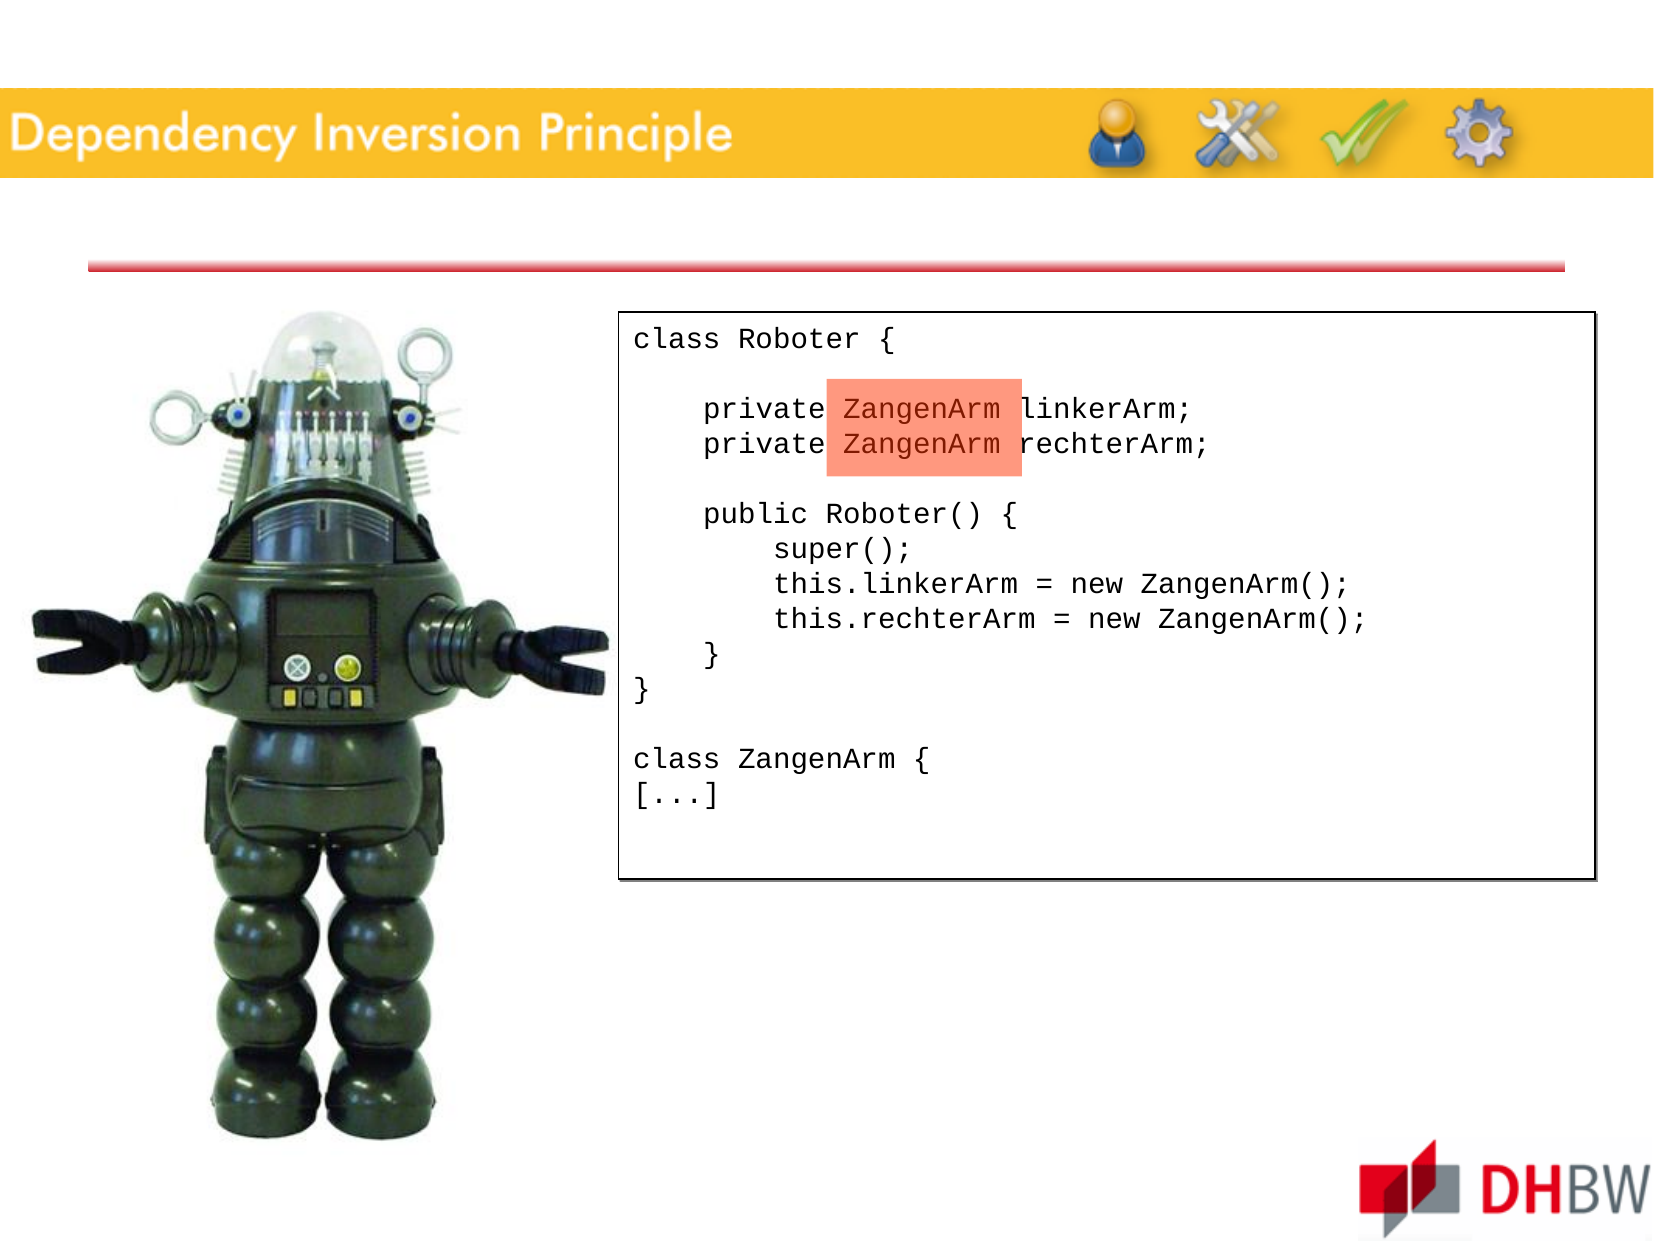

class Roboter {
 private ZangenArm linkerArm;
 private ZangenArm rechterArm;
 public Roboter() {
 super();
 this.linkerArm = new ZangenArm();
 this.rechterArm = new ZangenArm();
 }
}
class ZangenArm {
[...]
# XYZ